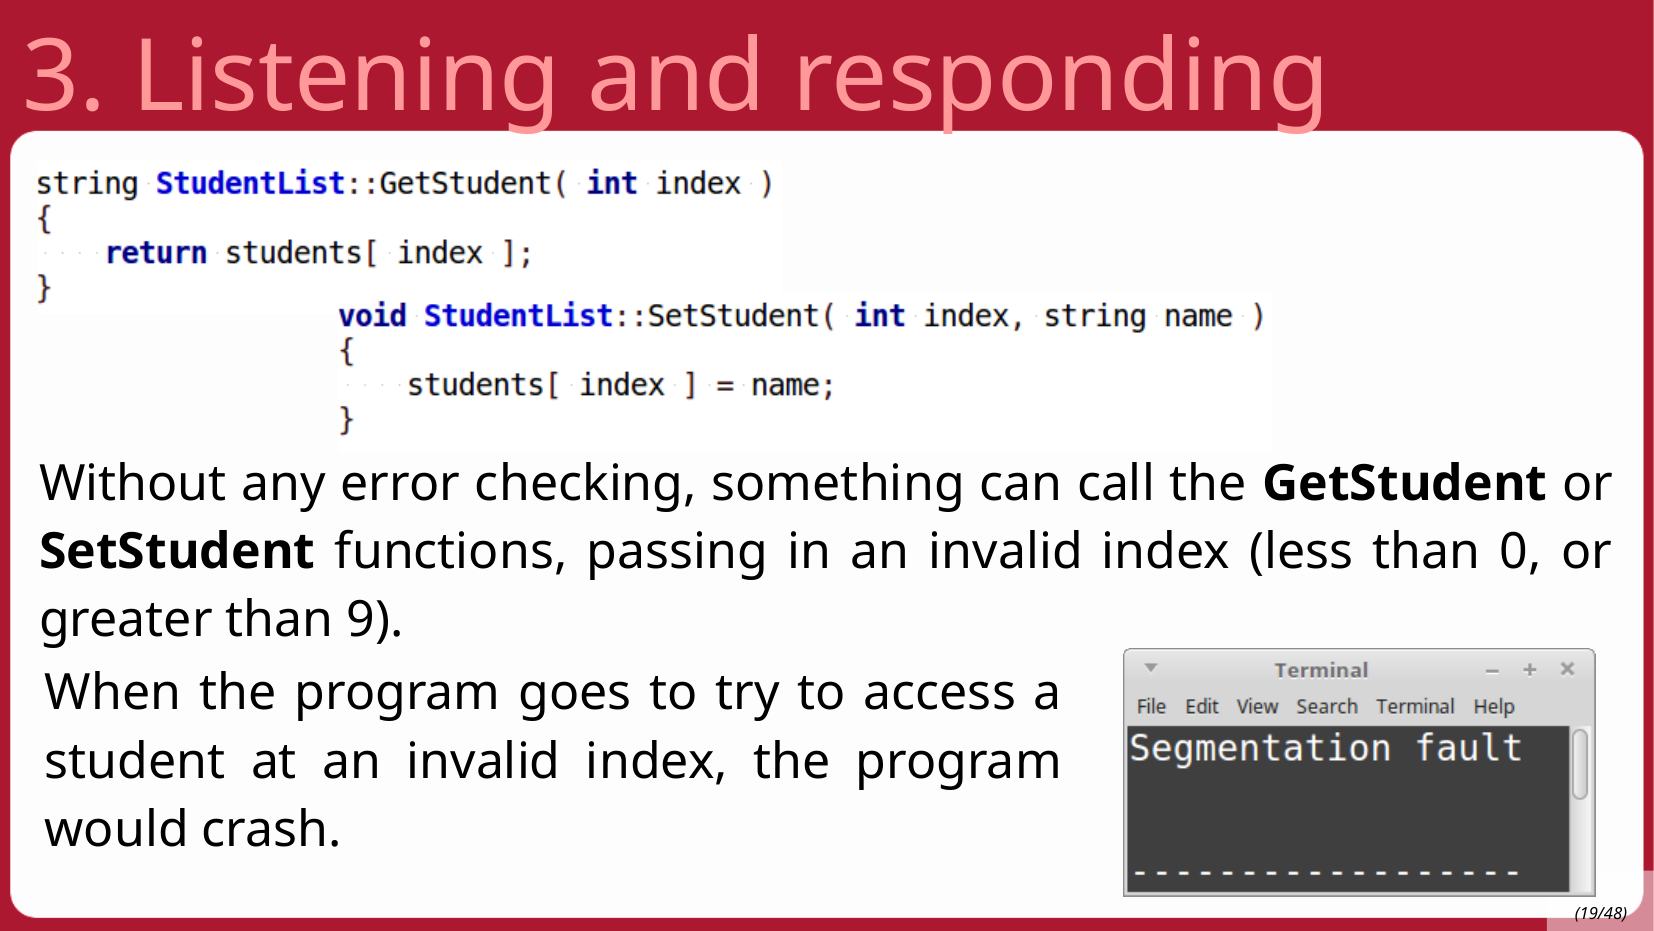

# 3. Listening and responding
Without any error checking, something can call the GetStudent or SetStudent functions, passing in an invalid index (less than 0, or greater than 9).
When the program goes to try to access a student at an invalid index, the program would crash.